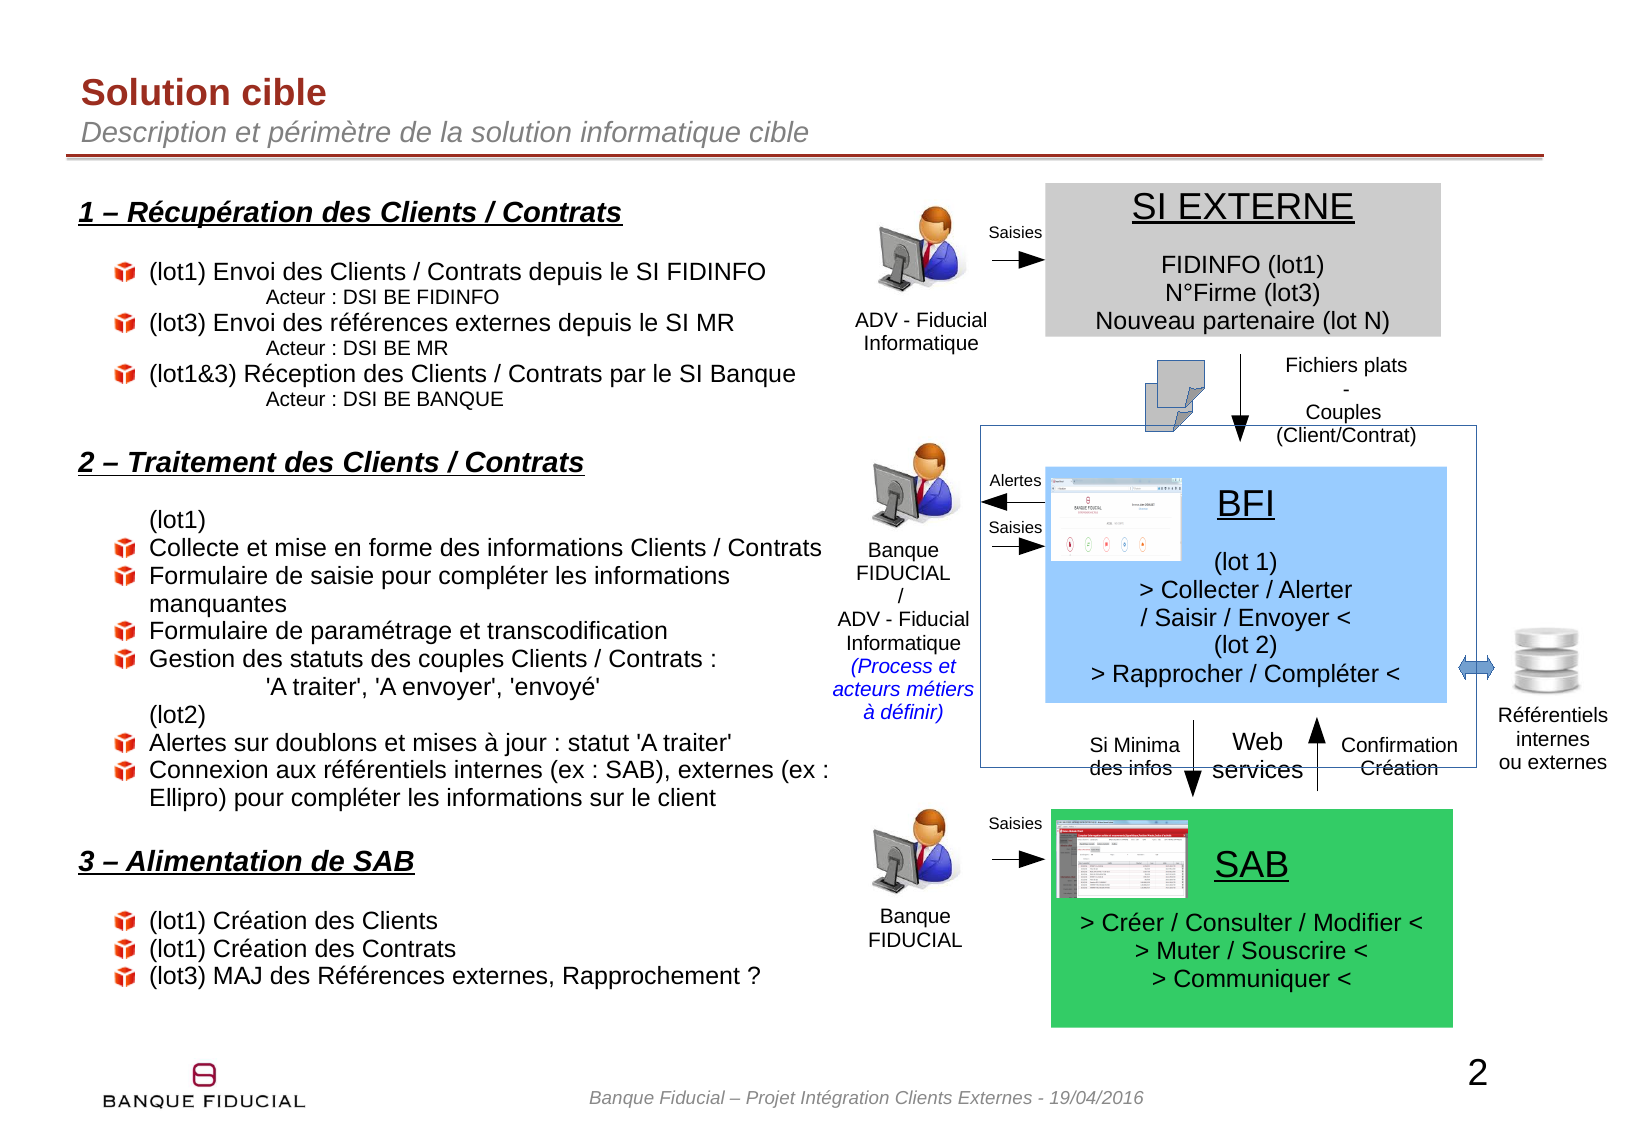

# Solution cible Description et périmètre de la solution informatique cible
SI EXTERNE
FIDINFO (lot1)
N°Firme (lot3)
Nouveau partenaire (lot N)
1 – Récupération des Clients / Contrats
(lot1) Envoi des Clients / Contrats depuis le SI FIDINFO
Acteur : DSI BE FIDINFO
(lot3) Envoi des références externes depuis le SI MR
Acteur : DSI BE MR
(lot1&3) Réception des Clients / Contrats par le SI Banque
Acteur : DSI BE BANQUE
2 – Traitement des Clients / Contrats
(lot1)
Collecte et mise en forme des informations Clients / Contrats
Formulaire de saisie pour compléter les informations manquantes
Formulaire de paramétrage et transcodification
Gestion des statuts des couples Clients / Contrats :
'A traiter', 'A envoyer', 'envoyé'
(lot2)
Alertes sur doublons et mises à jour : statut 'A traiter'
Connexion aux référentiels internes (ex : SAB), externes (ex : Ellipro) pour compléter les informations sur le client
3 – Alimentation de SAB
(lot1) Création des Clients
(lot1) Création des Contrats
(lot3) MAJ des Références externes, Rapprochement ?
Saisies
ADV - Fiducial Informatique
Fichiers plats
-
Couples
(Client/Contrat)
Alertes
BFI
(lot 1)
> Collecter / Alerter
/ Saisir / Envoyer <
(lot 2)
> Rapprocher / Compléter <
Saisies
Banque FIDUCIAL
/
ADV - Fiducial Informatique
(Process et acteurs métiers à définir)
Référentiels internes
ou externes
Web
services
Si Minima des infos
Confirmation Création
Saisies
SAB
> Créer / Consulter / Modifier <
> Muter / Souscrire <
> Communiquer <
Banque FIDUCIAL